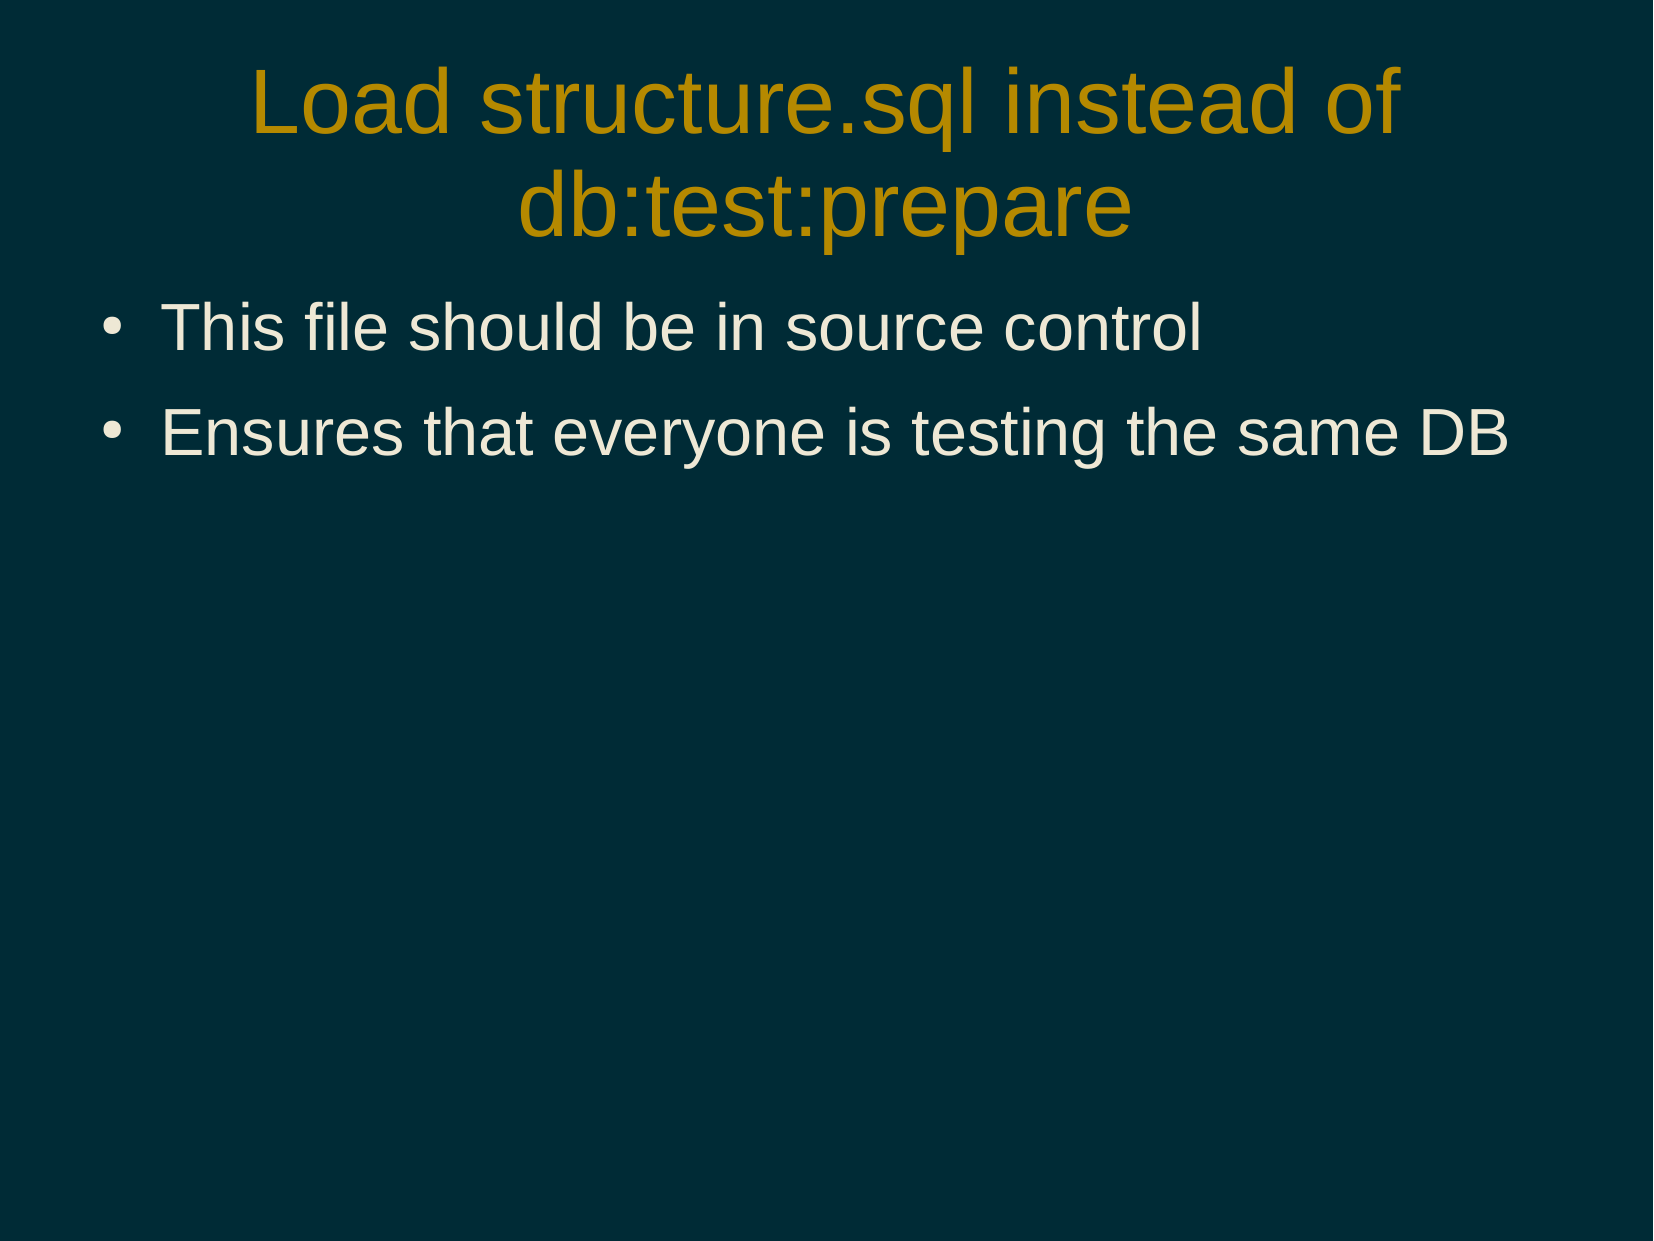

# Load structure.sql instead of db:test:prepare
This file should be in source control
Ensures that everyone is testing the same DB